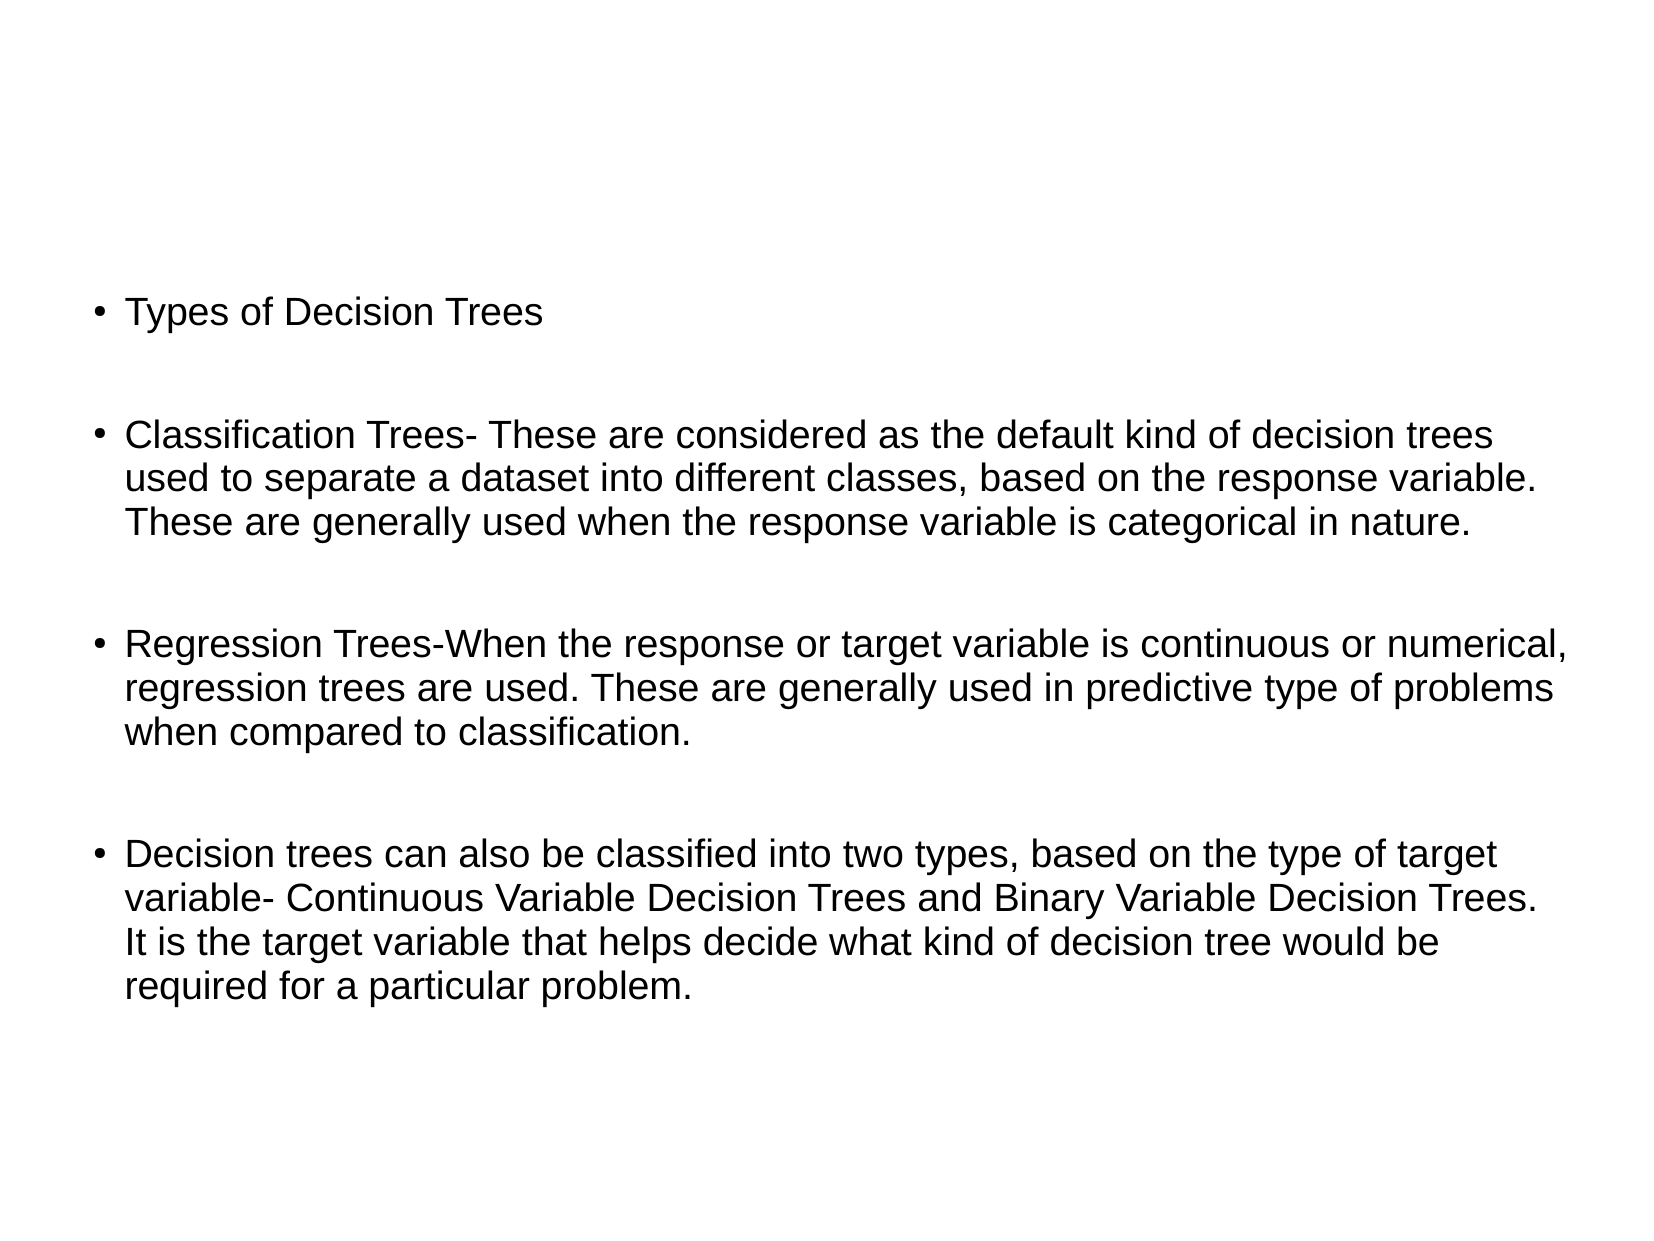

#
Types of Decision Trees
Classification Trees- These are considered as the default kind of decision trees used to separate a dataset into different classes, based on the response variable. These are generally used when the response variable is categorical in nature.
Regression Trees-When the response or target variable is continuous or numerical, regression trees are used. These are generally used in predictive type of problems when compared to classification.
Decision trees can also be classified into two types, based on the type of target variable- Continuous Variable Decision Trees and Binary Variable Decision Trees. It is the target variable that helps decide what kind of decision tree would be required for a particular problem.